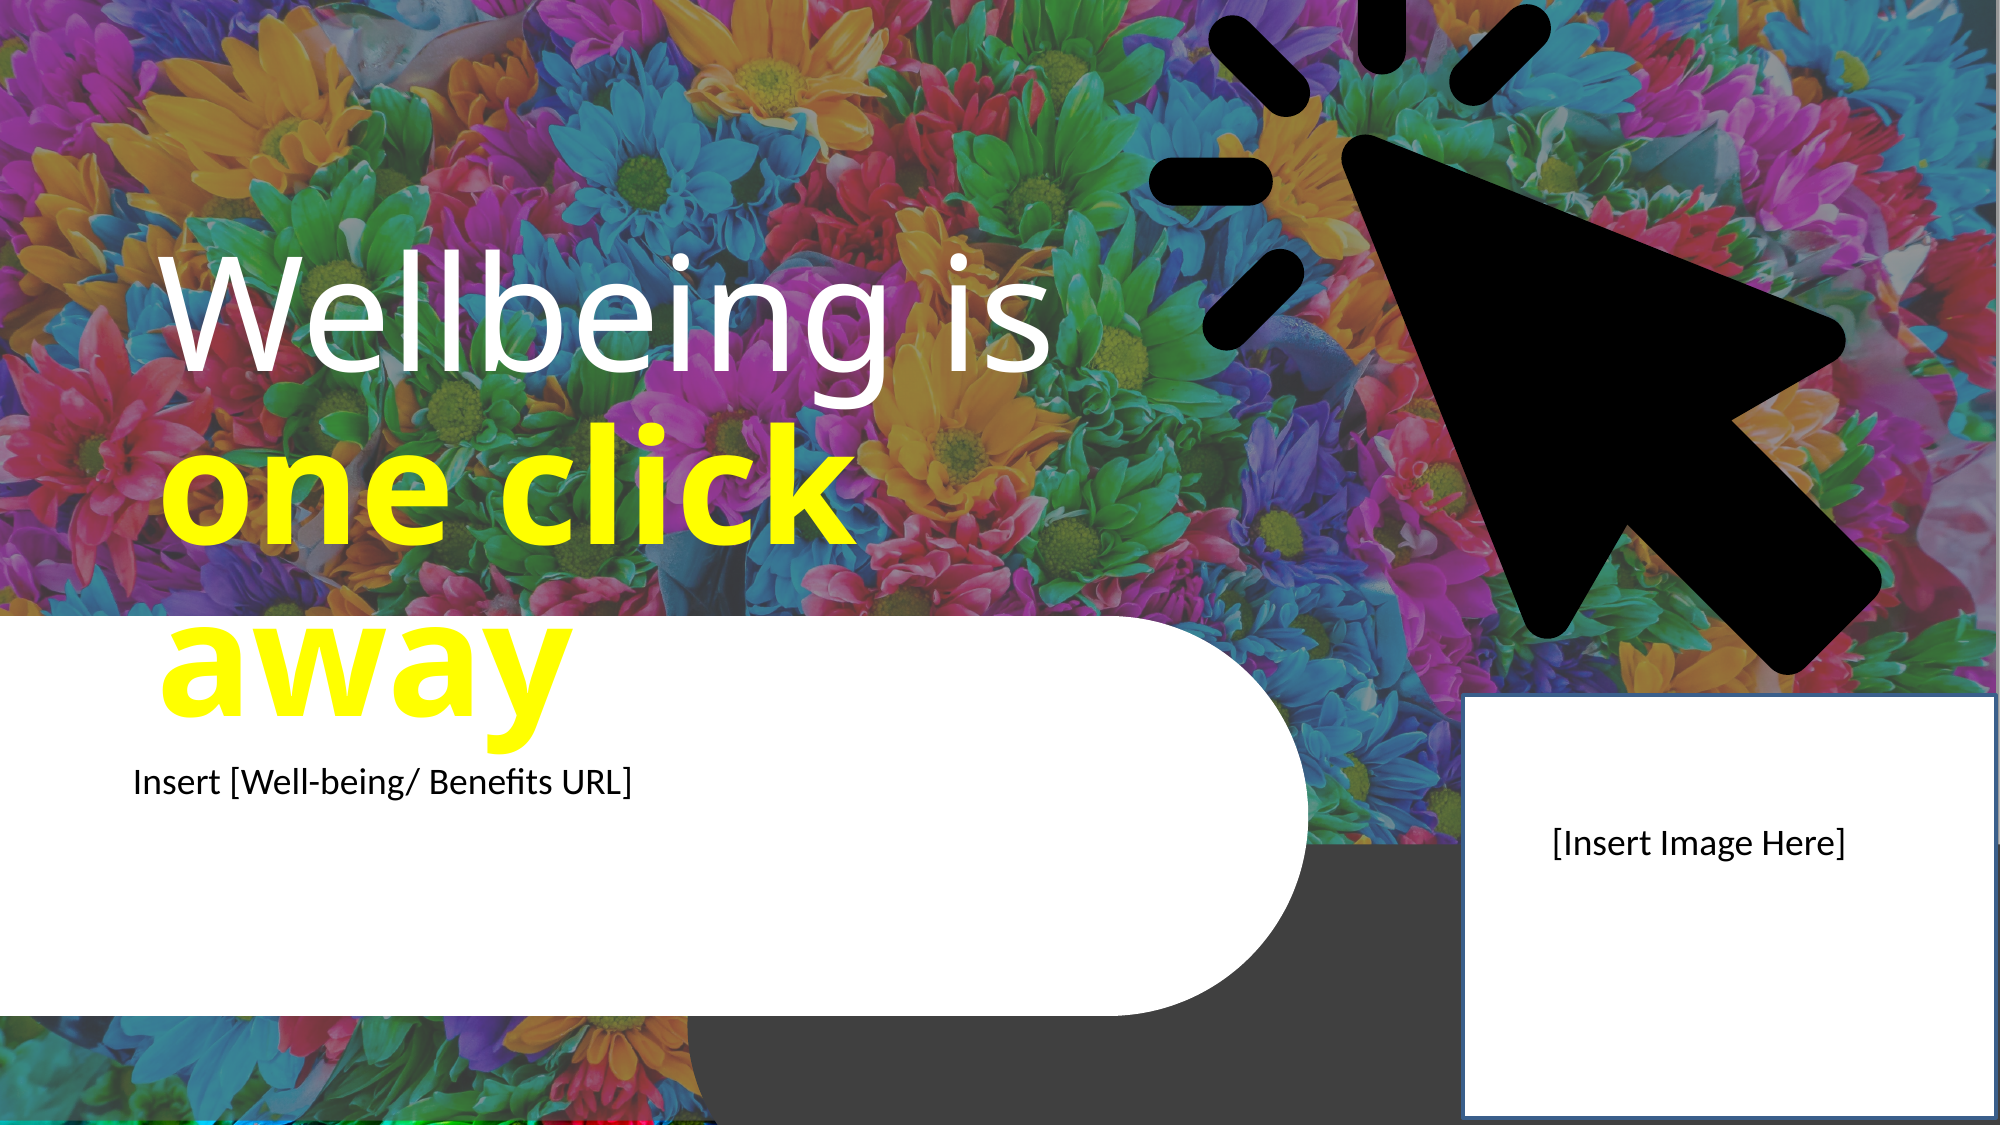

# Wellbeing is
one click away
Insert [Well-being/ Benefits URL]
[Insert Image Here]